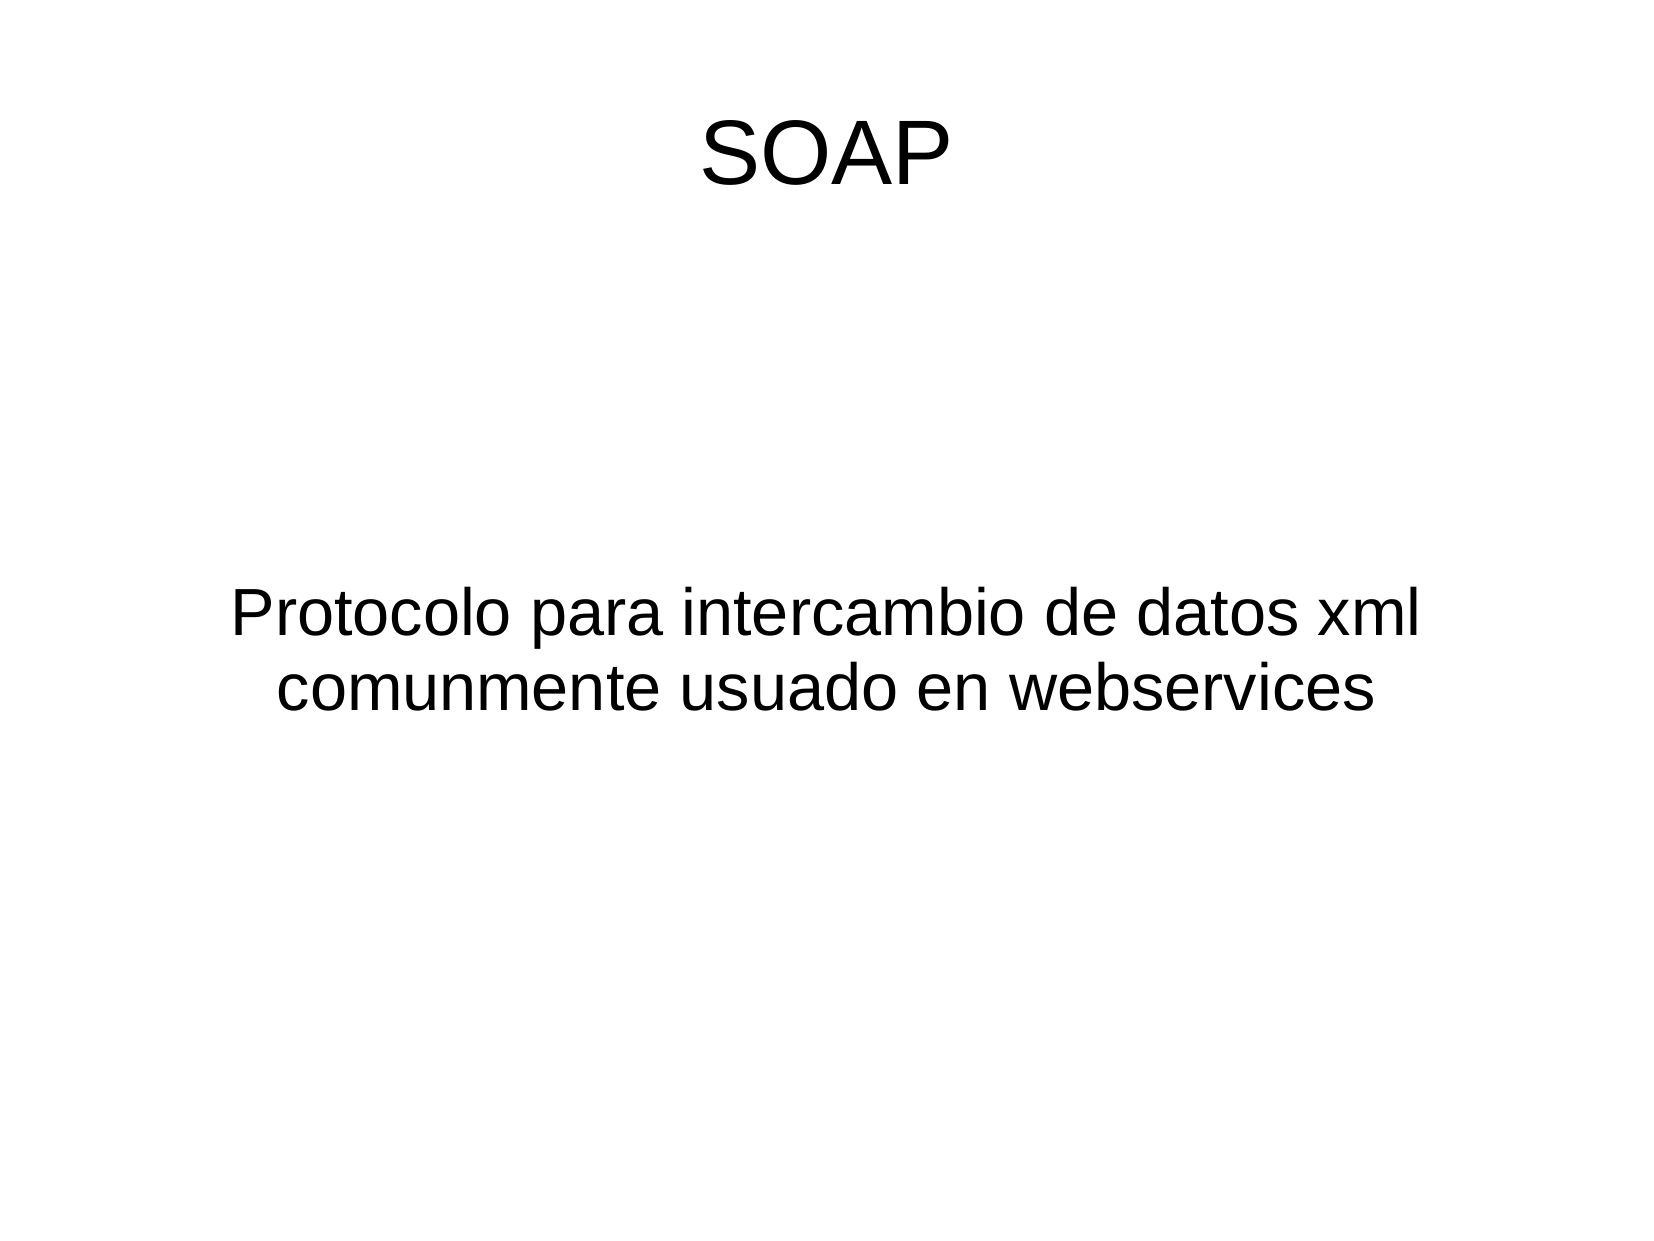

# SOAP
Protocolo para intercambio de datos xml comunmente usuado en webservices